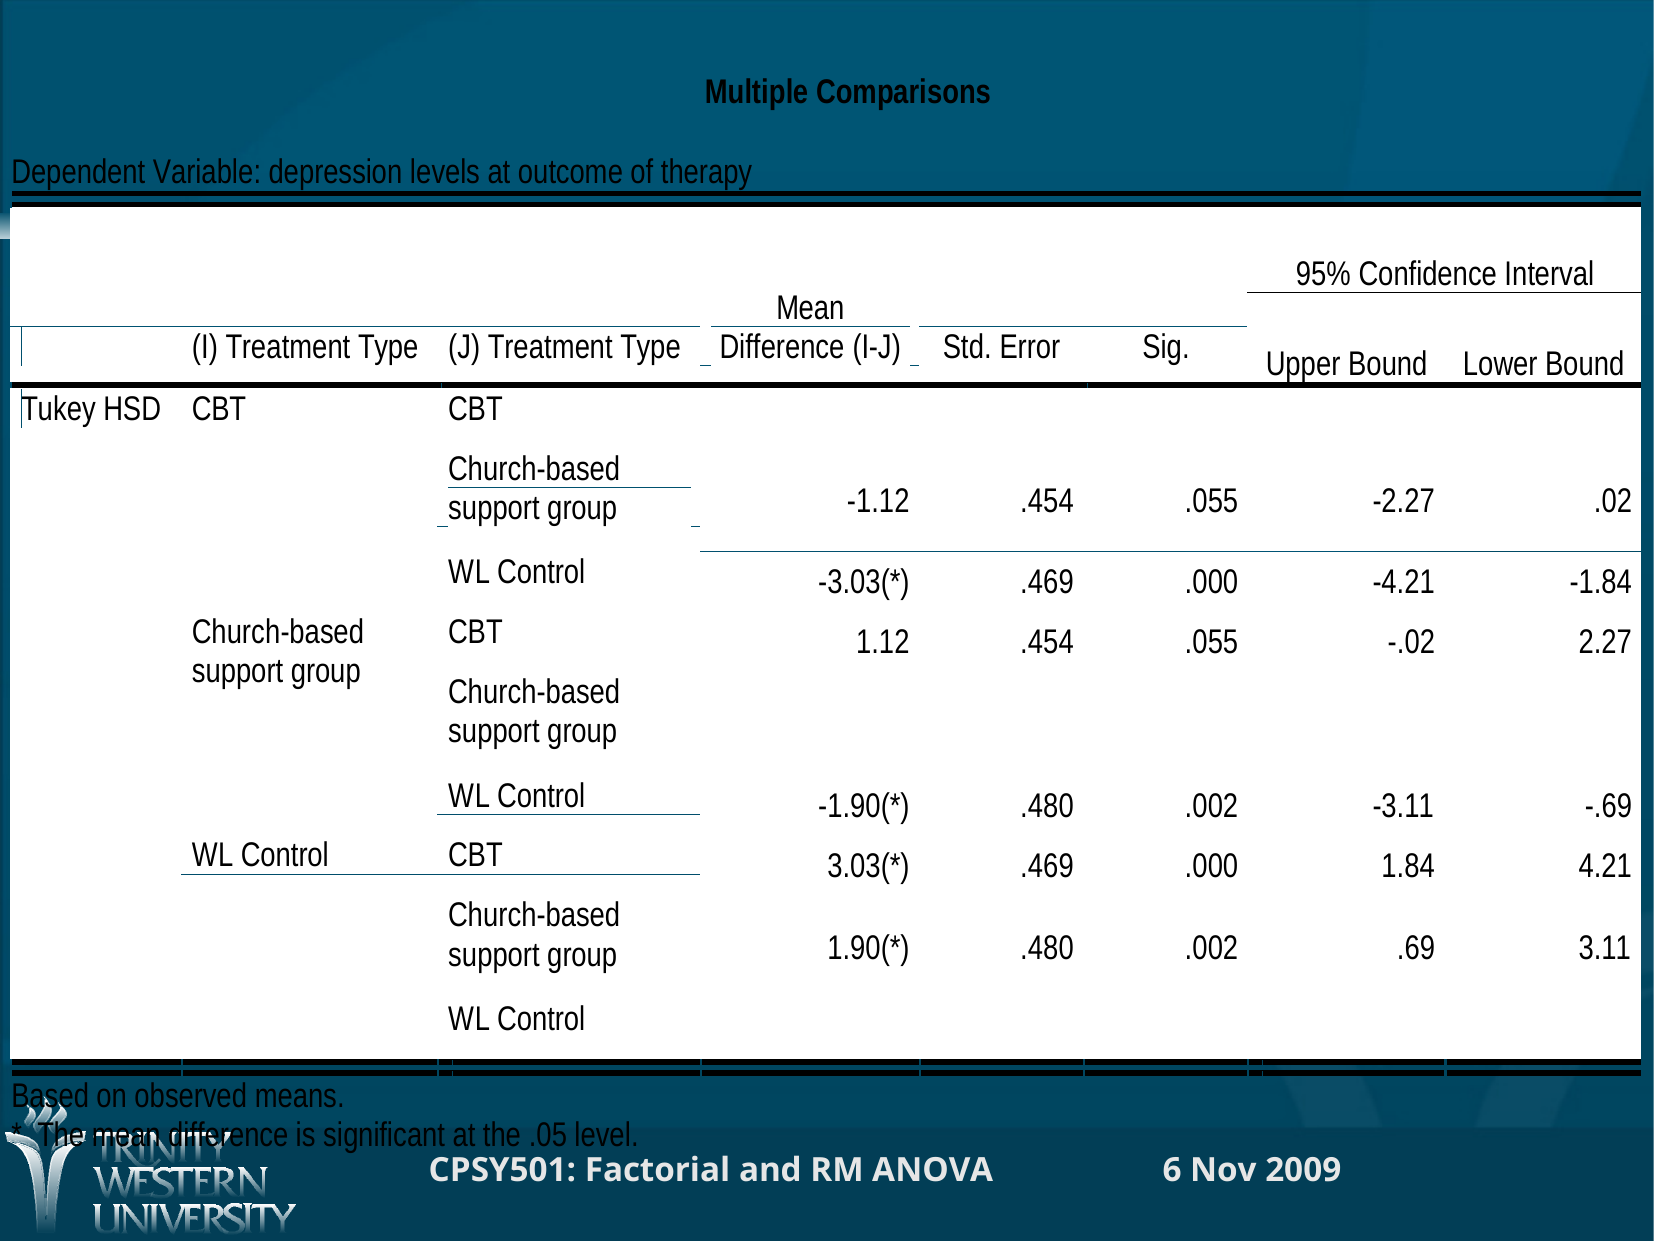

CPSY501: Factorial and RM ANOVA
6 Nov 2009